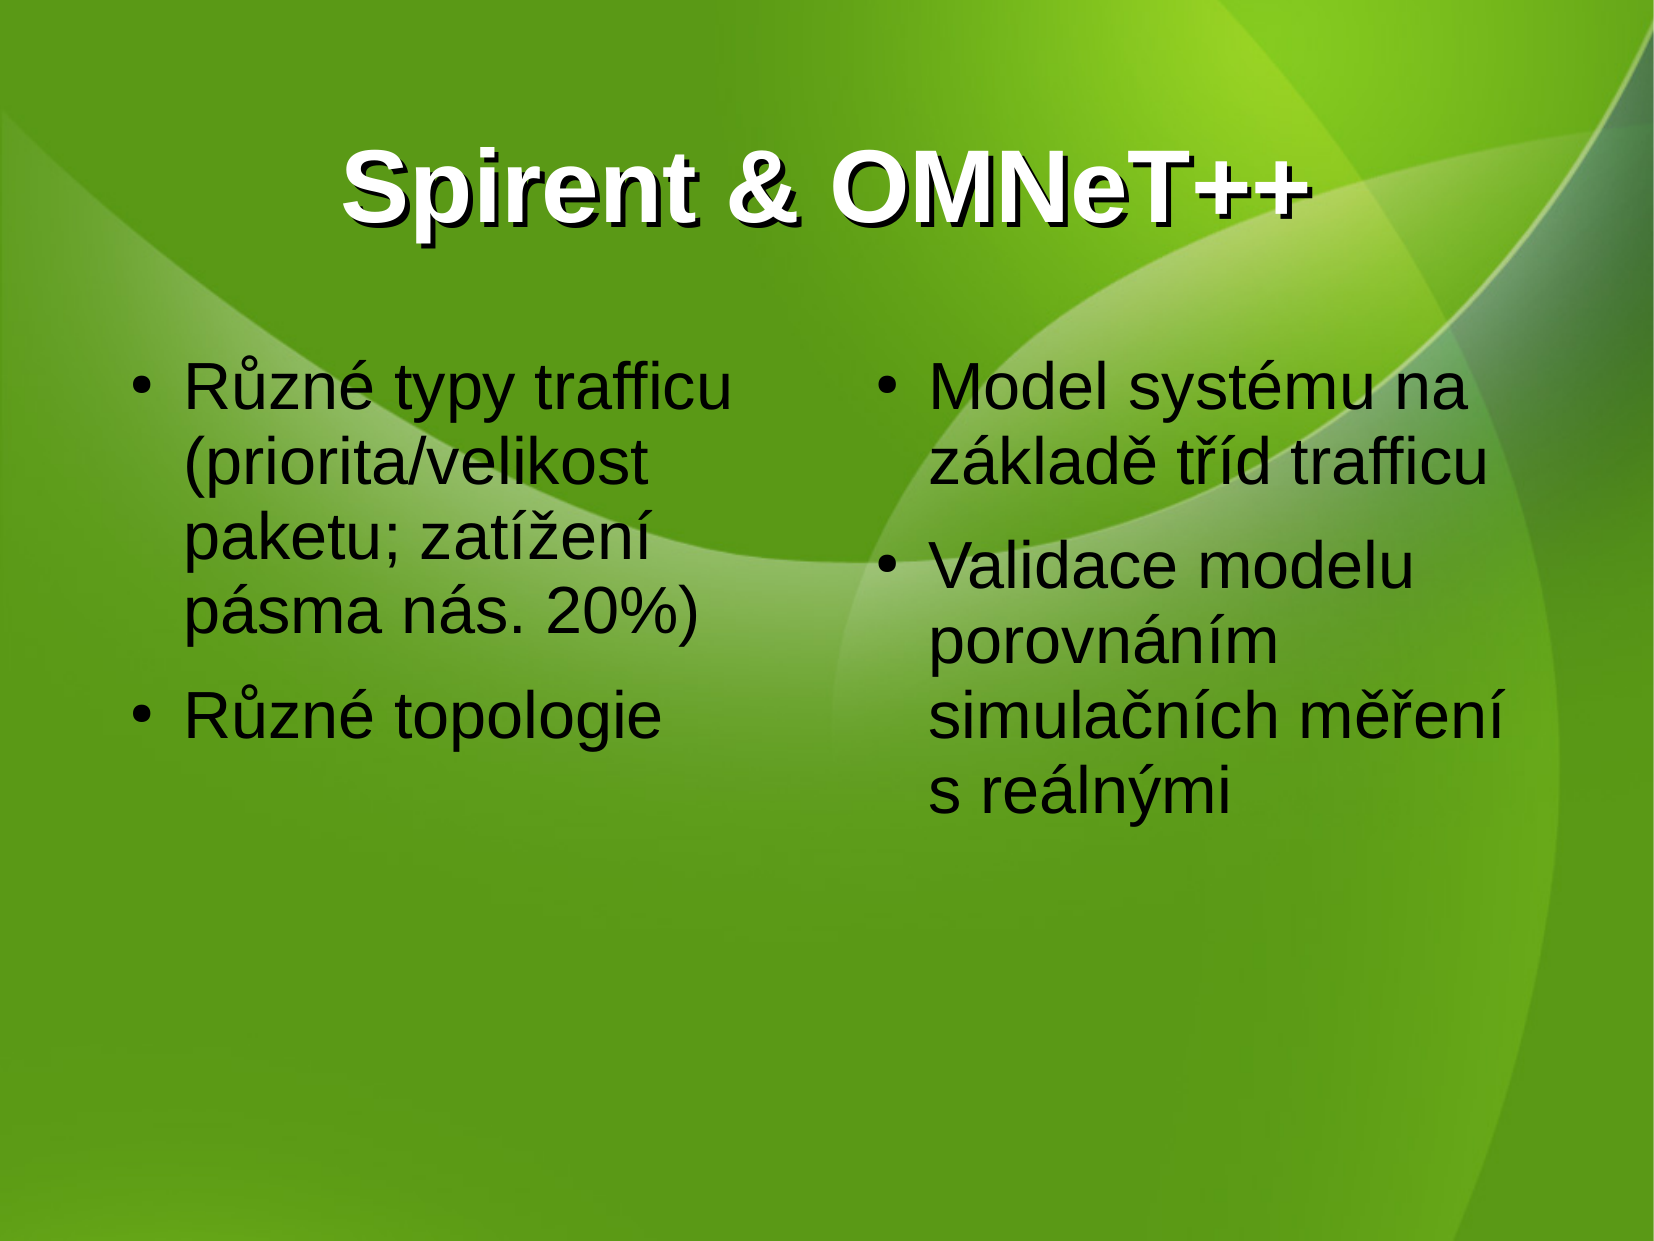

# Spirent & OMNeT++
Různé typy trafficu (priorita/velikost paketu; zatížení pásma nás. 20%)
Různé topologie
Model systému na základě tříd trafficu
Validace modelu porovnáním simulačních měření s reálnými